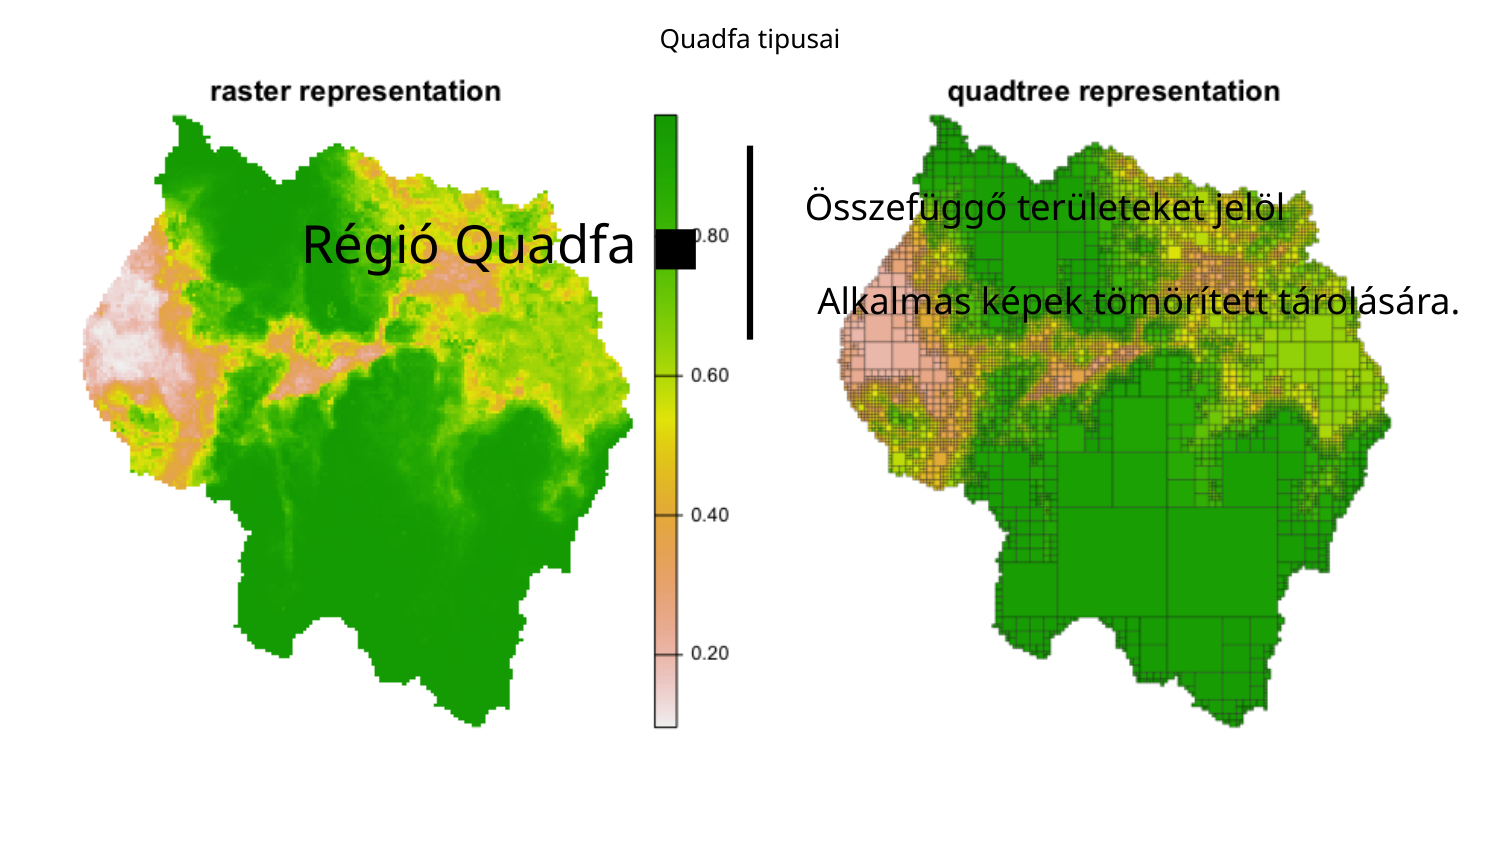

# Quadfa tipusai
Összefüggő területeket jelöl
Régió Quadfa ■
Alkalmas képek tömörített tárolására.